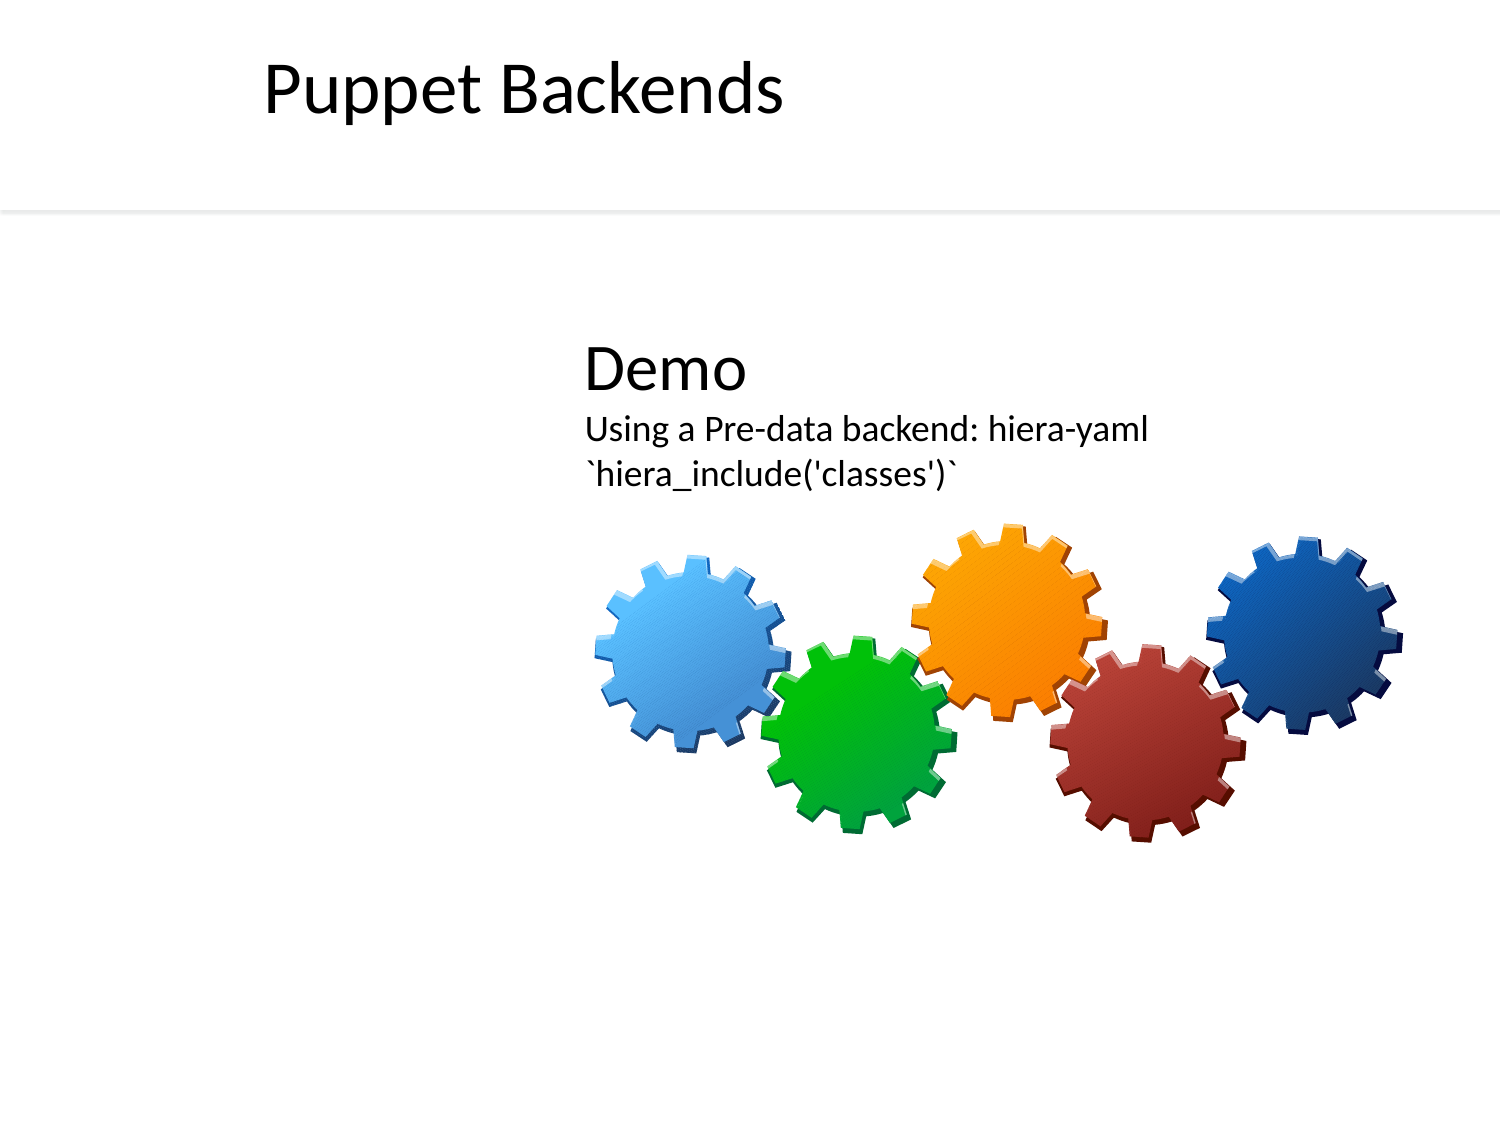

# Puppet Backends
Demo
Using a Pre-data backend: hiera-yaml
`hiera_include('classes')`